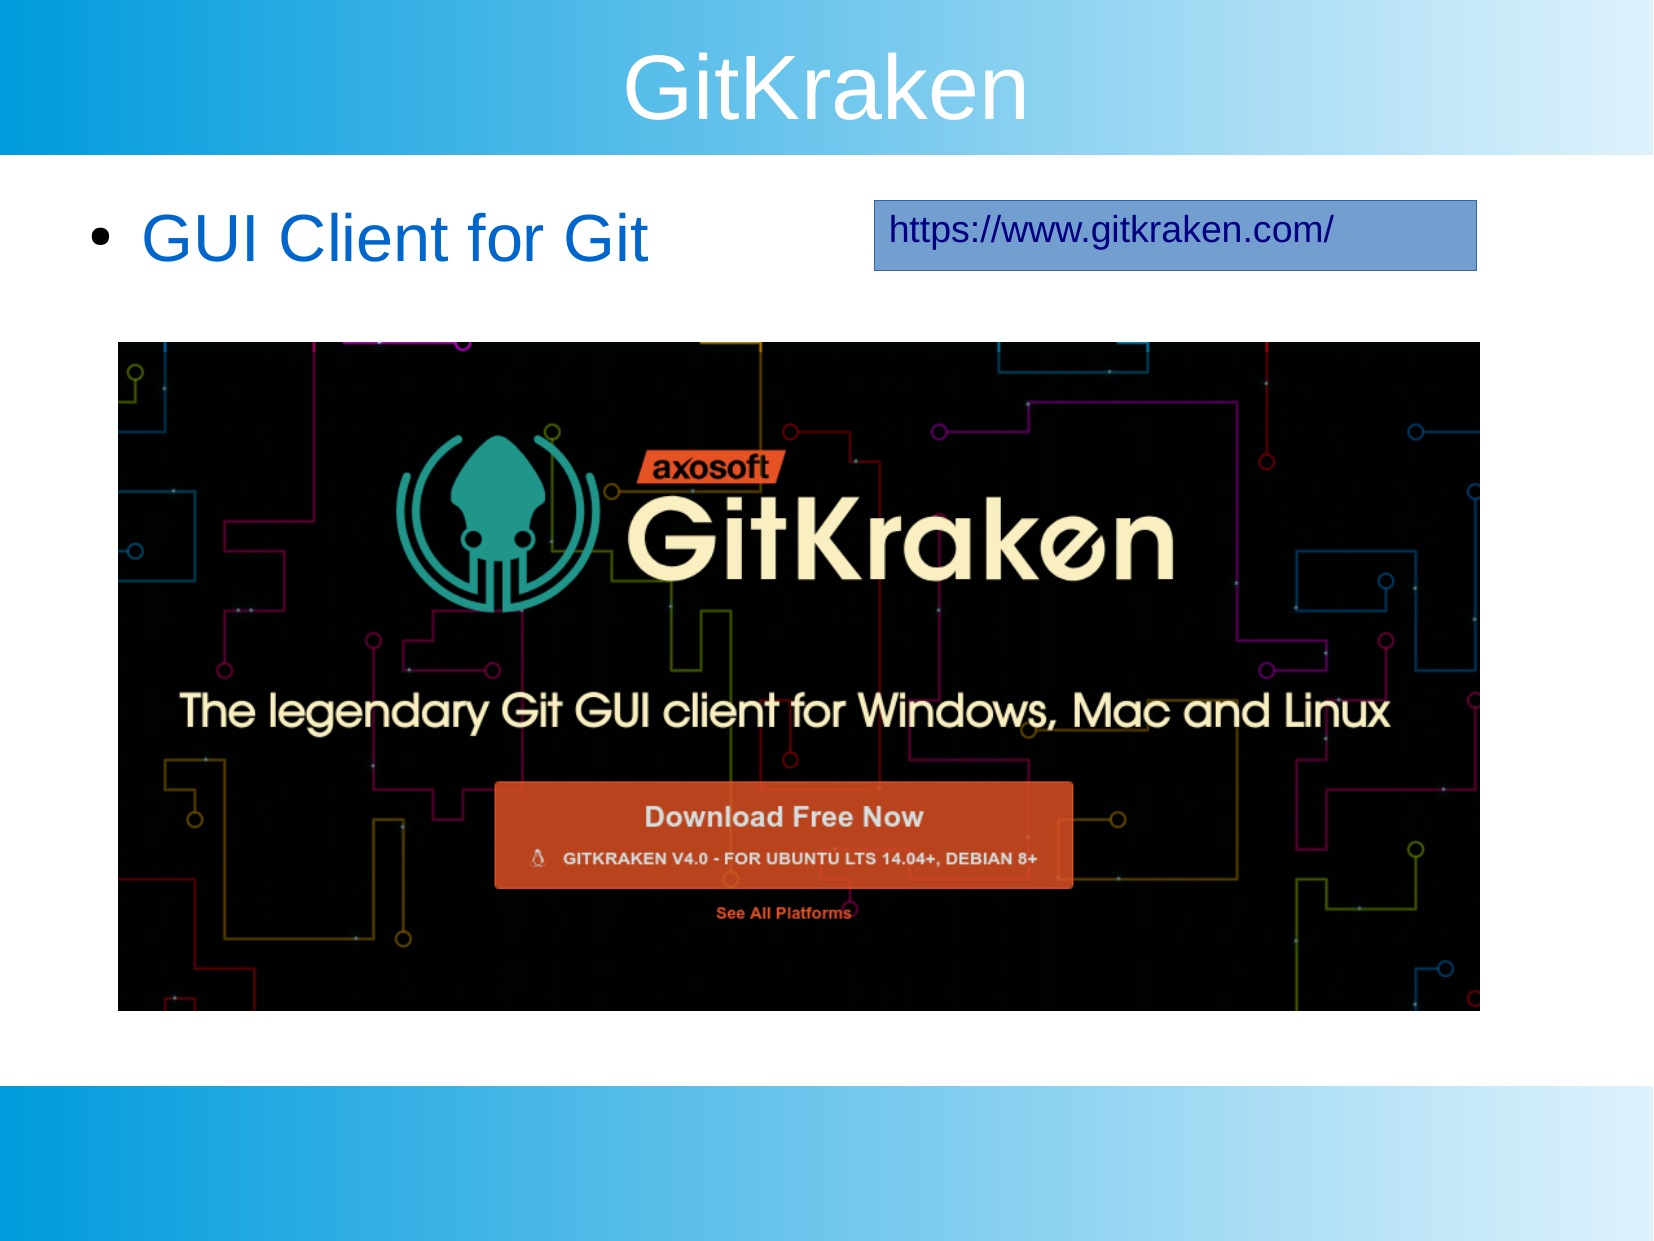

# GitKraken
GUI Client for Git
https://www.gitkraken.com/